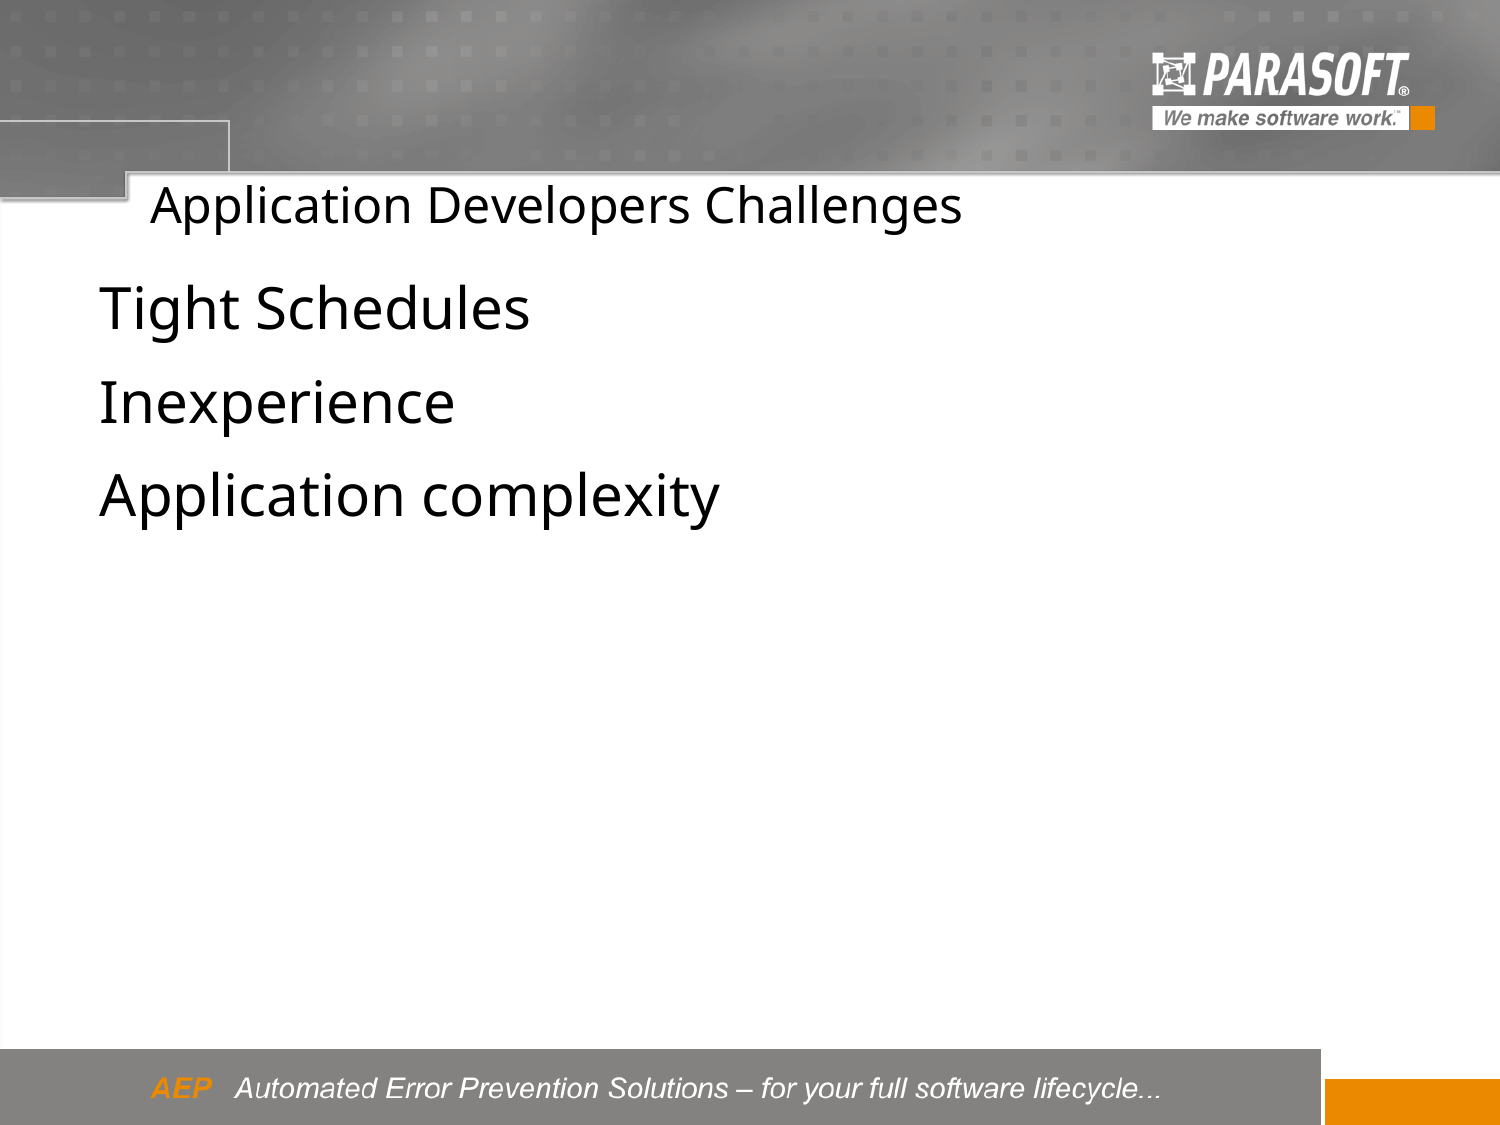

# Application Developers Challenges
Tight Schedules
Inexperience
Application complexity